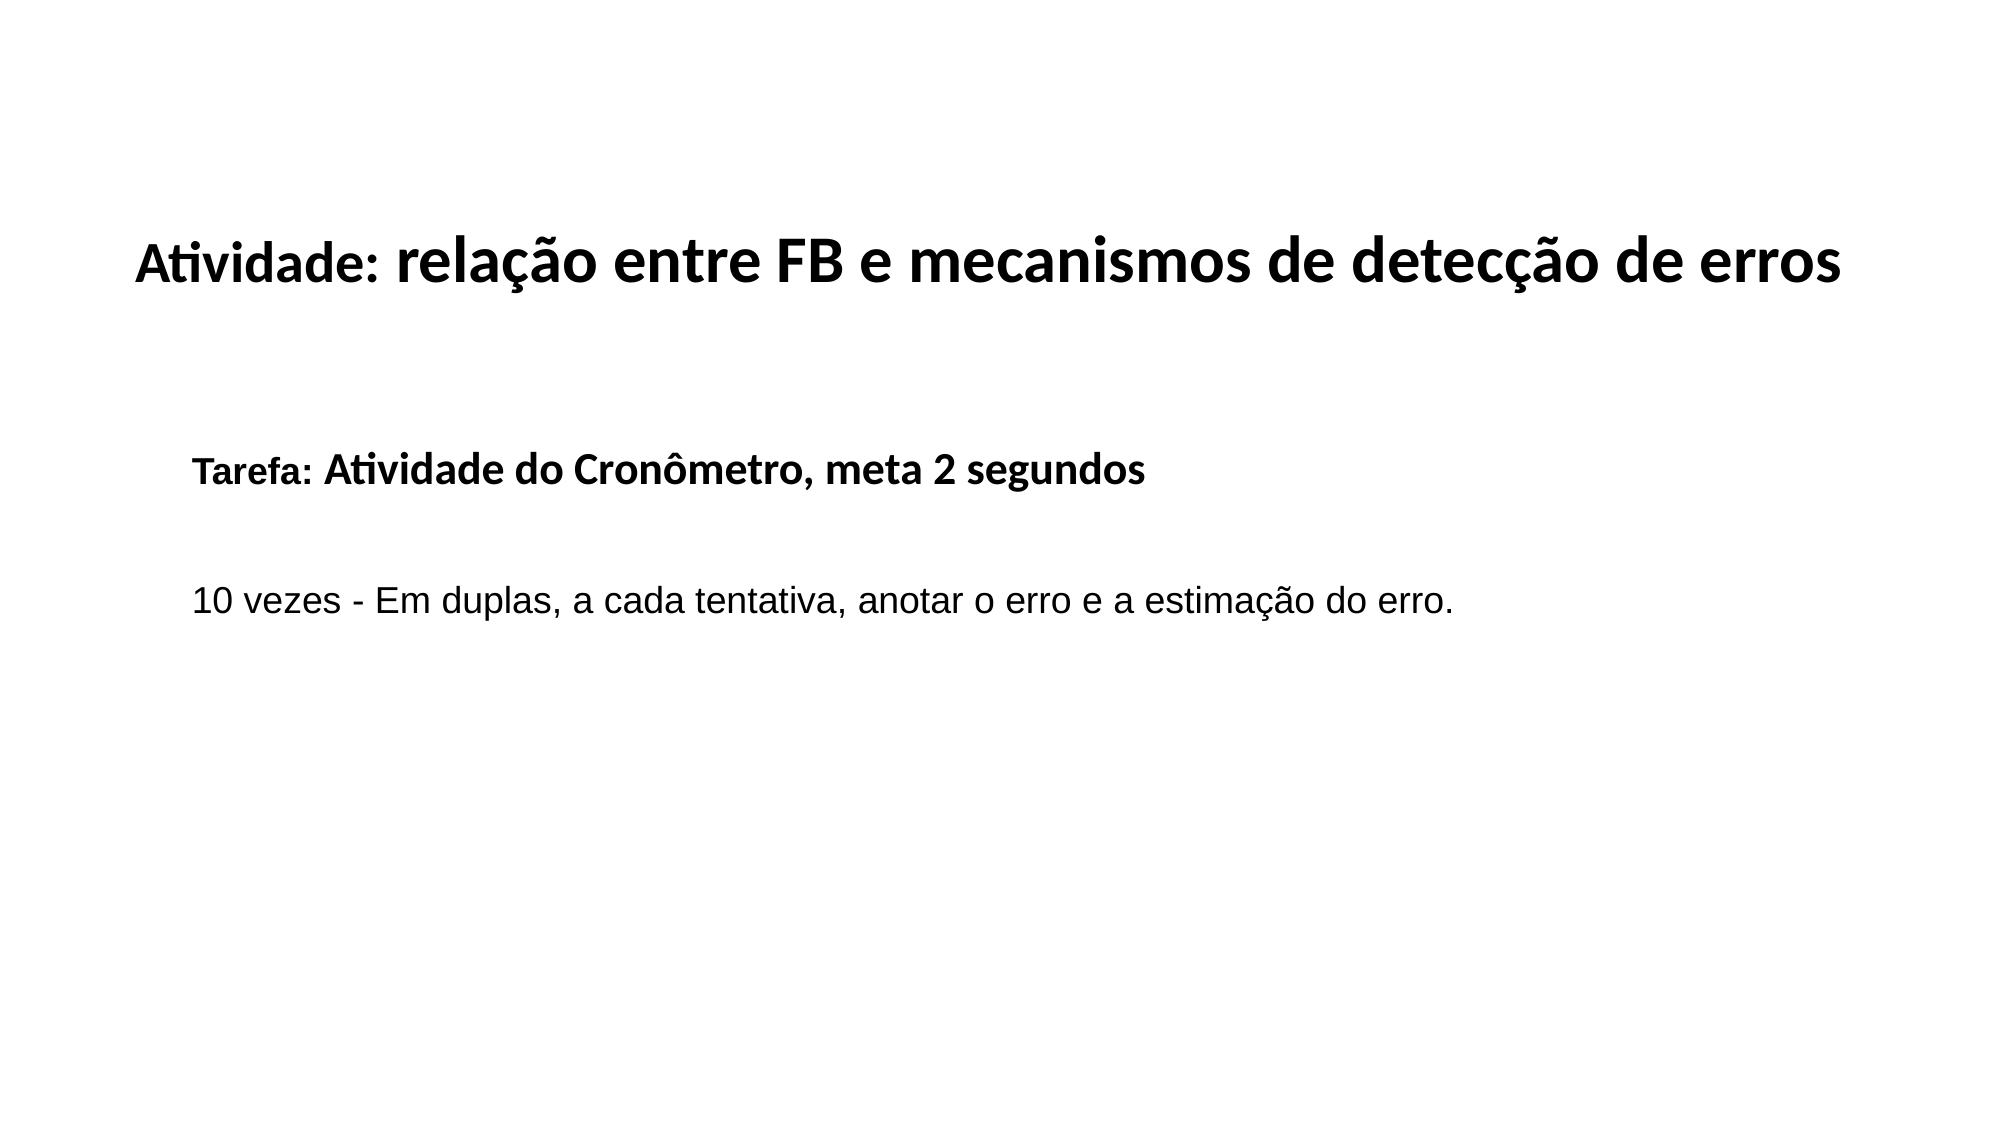

# Atividade: relação entre FB e mecanismos de detecção de erros
Tarefa: Atividade do Cronômetro, meta 2 segundos
10 vezes - Em duplas, a cada tentativa, anotar o erro e a estimação do erro.